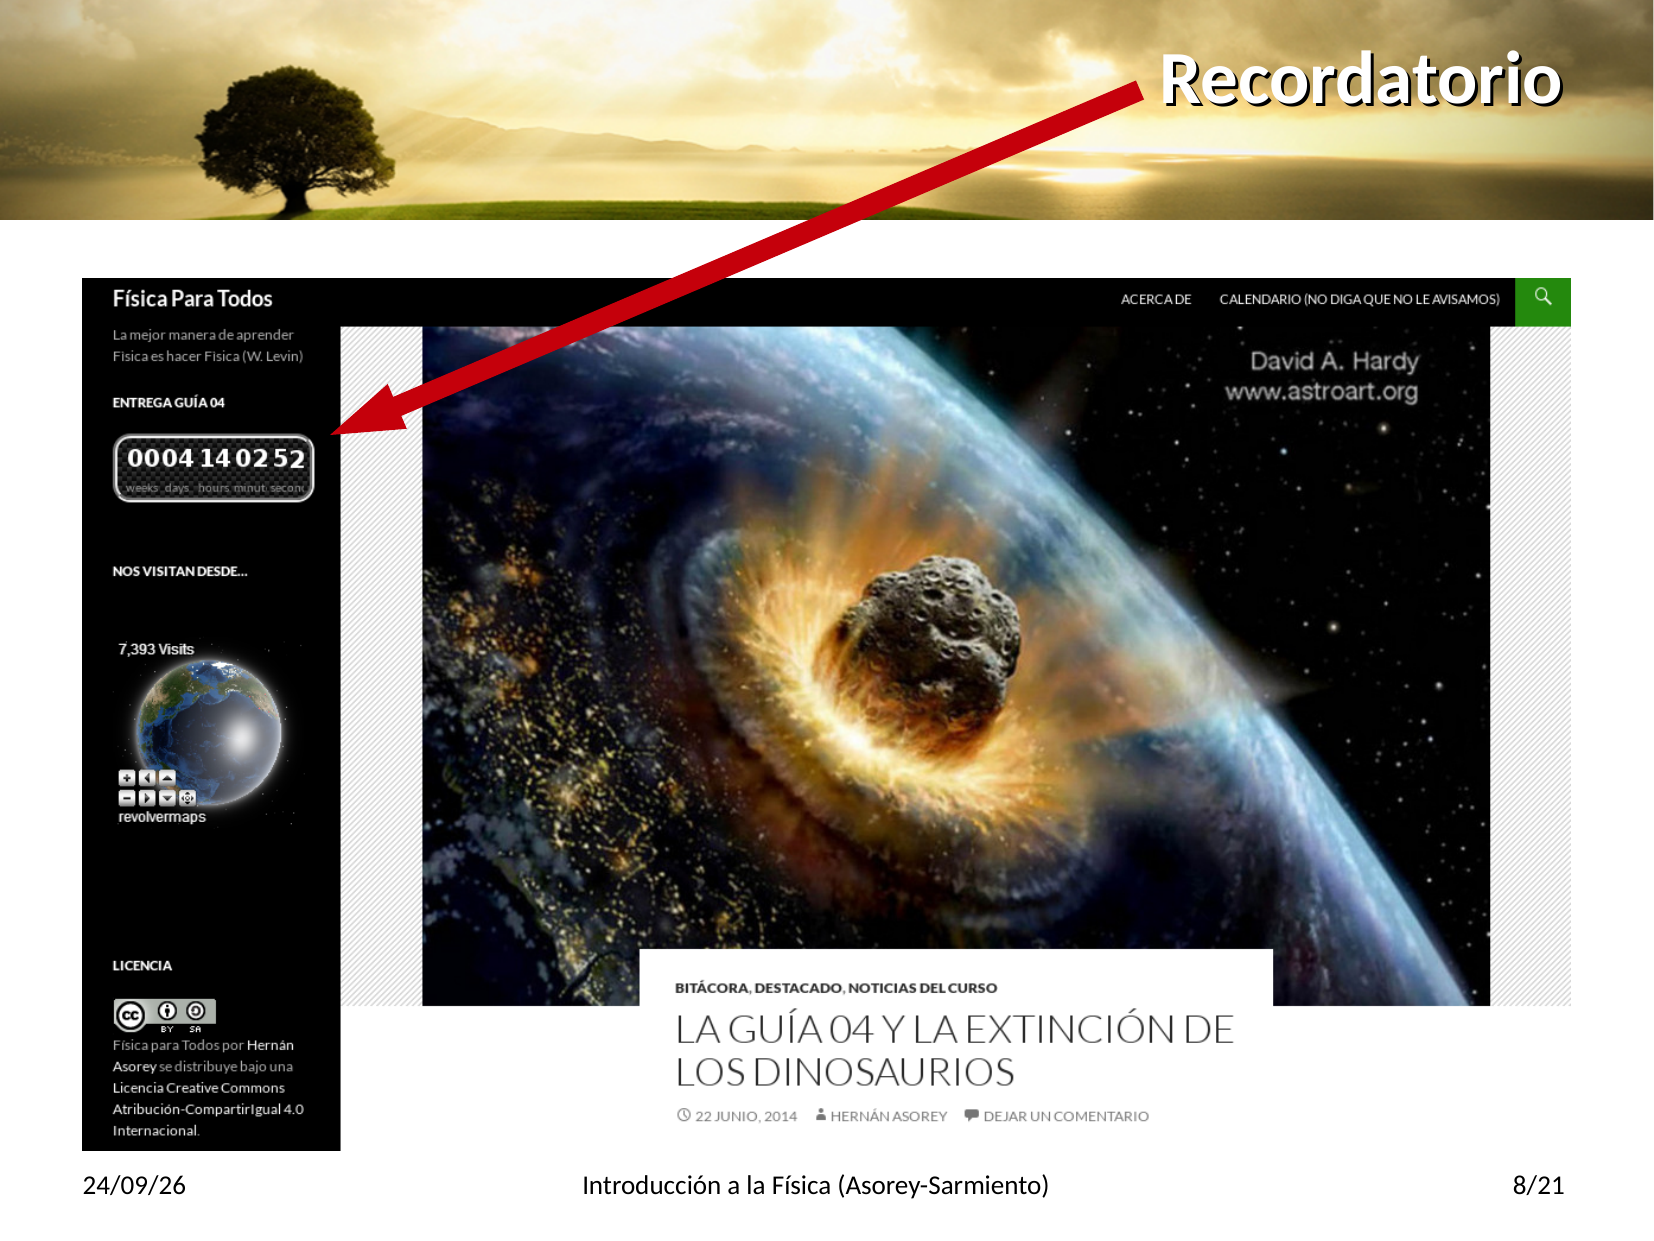

# Recordatorio
Introducción a la Física (Asorey-Sarmiento)
8